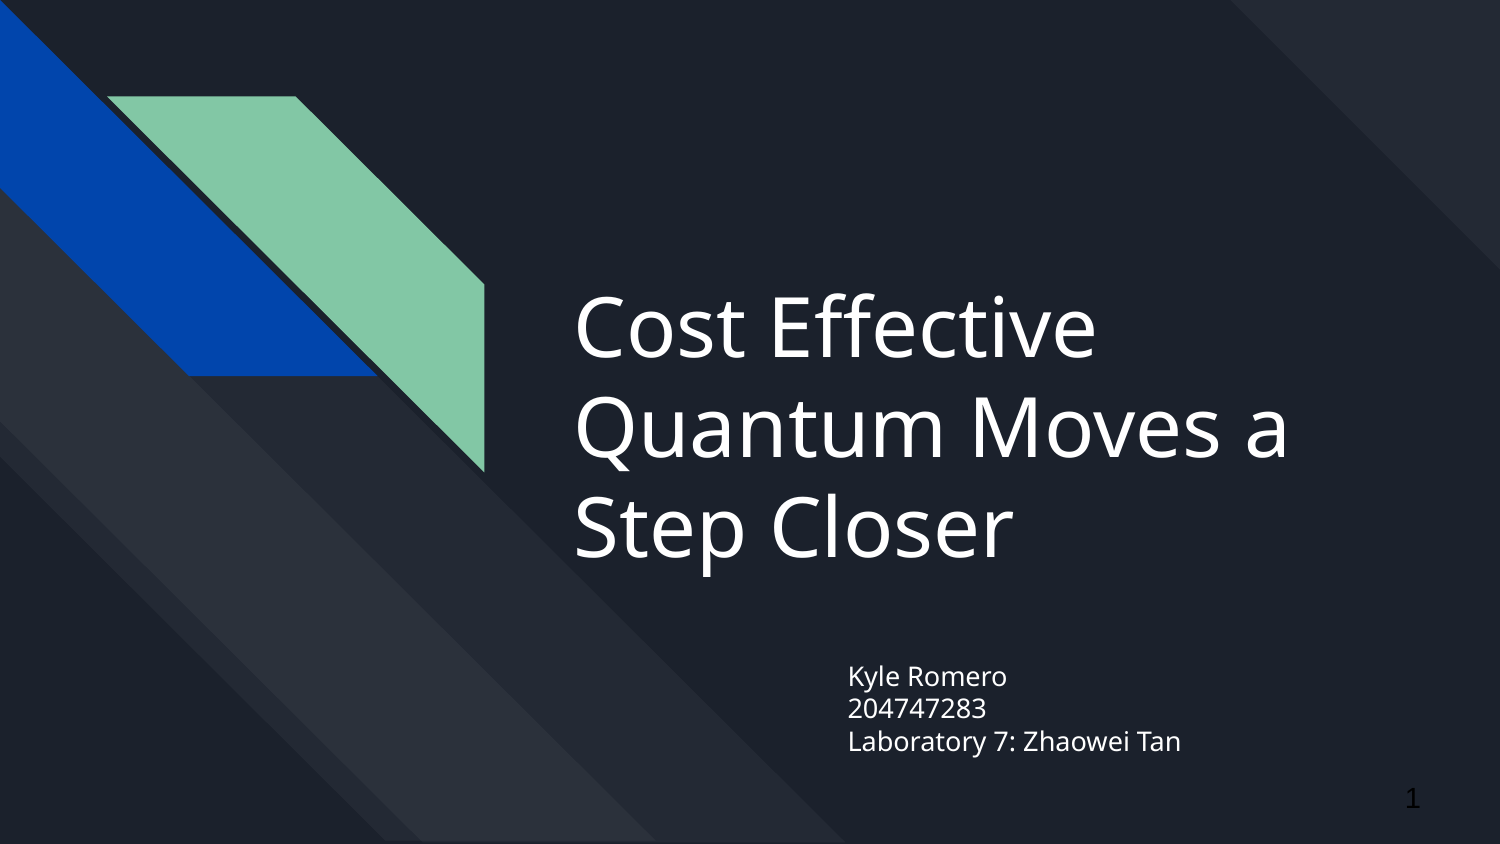

# Cost Effective Quantum Moves a Step Closer
Kyle Romero
204747283
Laboratory 7: Zhaowei Tan